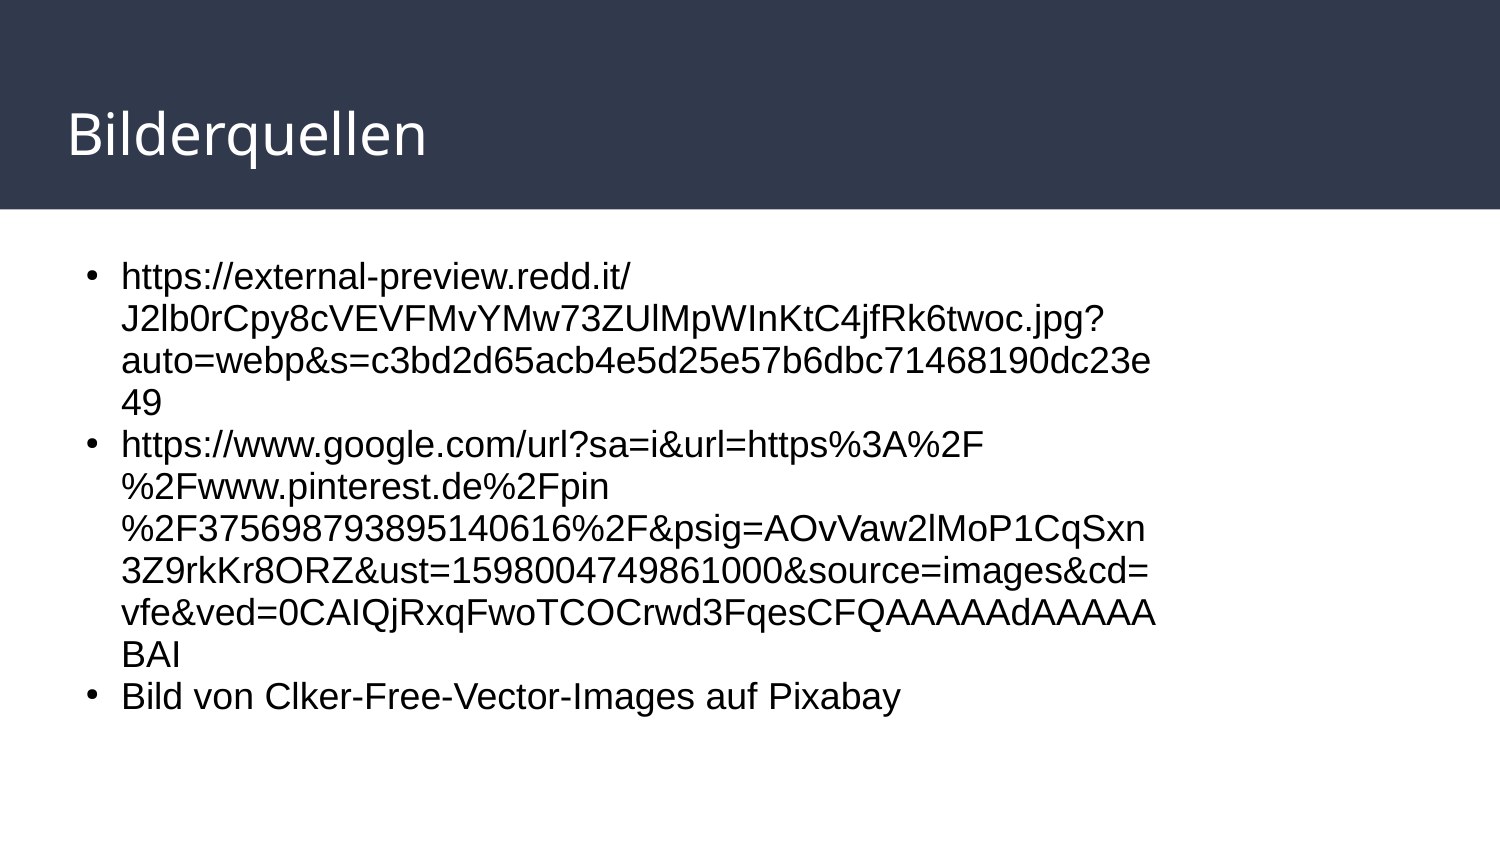

# Bilderquellen
https://external-preview.redd.it/J2lb0rCpy8cVEVFMvYMw73ZUlMpWInKtC4jfRk6twoc.jpg?auto=webp&s=c3bd2d65acb4e5d25e57b6dbc71468190dc23e49
https://www.google.com/url?sa=i&url=https%3A%2F%2Fwww.pinterest.de%2Fpin%2F375698793895140616%2F&psig=AOvVaw2lMoP1CqSxn3Z9rkKr8ORZ&ust=1598004749861000&source=images&cd=vfe&ved=0CAIQjRxqFwoTCOCrwd3FqesCFQAAAAAdAAAAABAI
Bild von Clker-Free-Vector-Images auf Pixabay